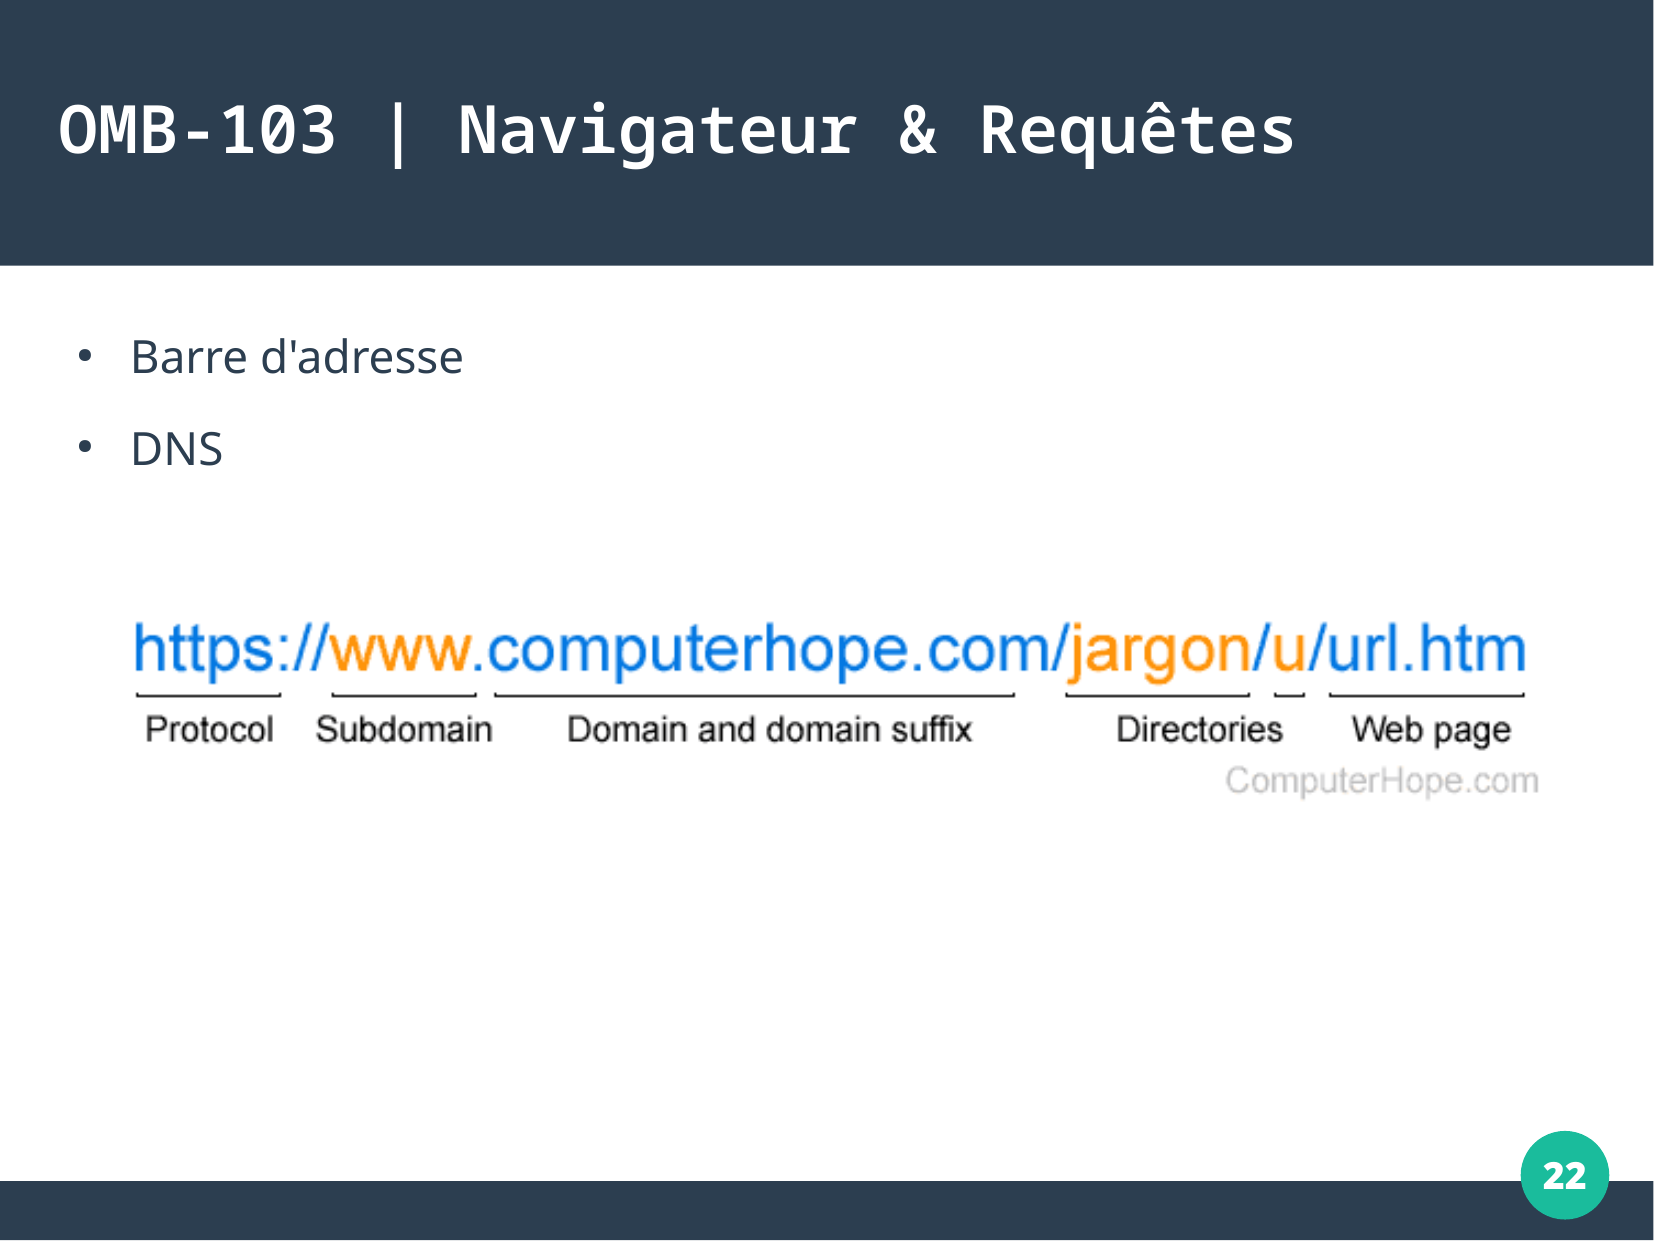

OMB-103 | Navigateur & Requêtes
# Barre d'adresse
DNS
22